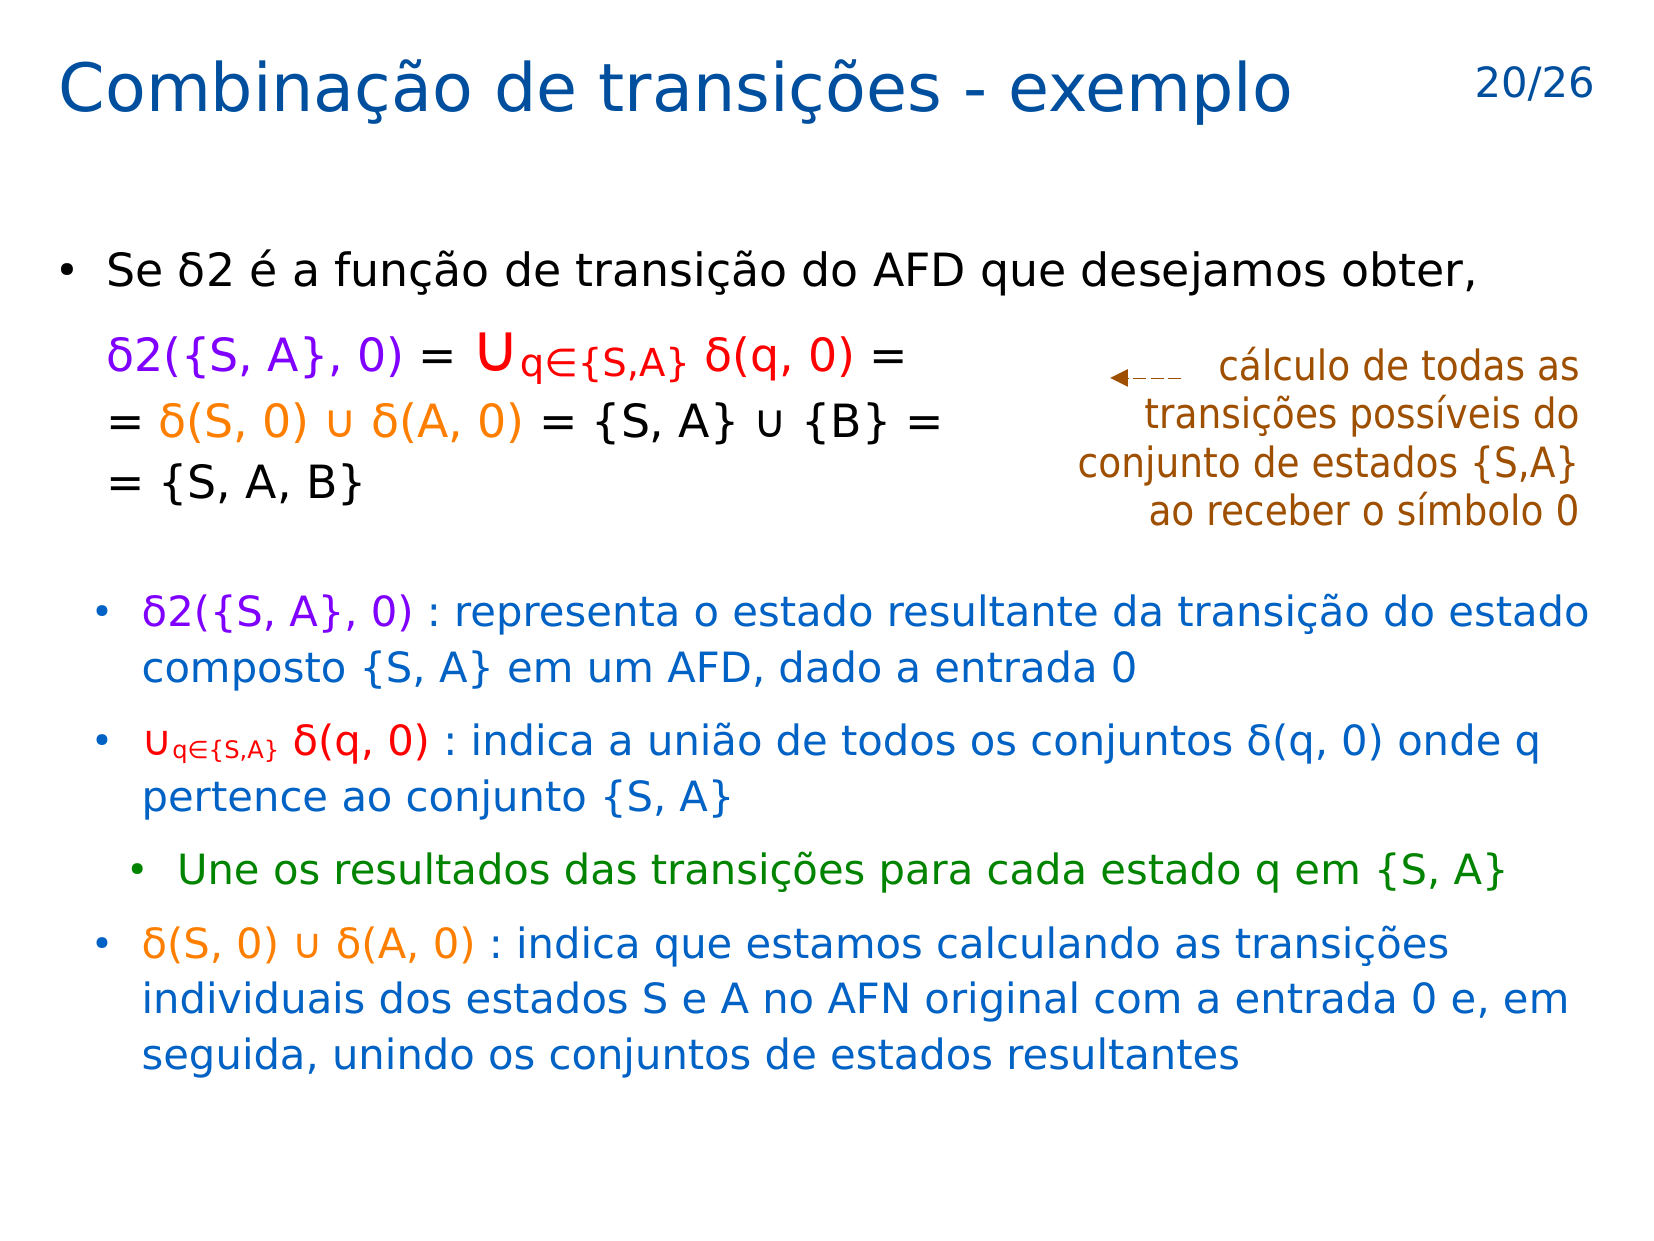

# Combinação de transições - exemplo
20
Se δ2 é a função de transição do AFD que desejamos obter,
δ2({S, A}, 0) = ∪q∈{S,A} δ(q, 0) =
= δ(S, 0) ∪ δ(A, 0) = {S, A} ∪ {B} =
= {S, A, B}
δ2({S, A}, 0) : representa o estado resultante da transição do estado composto {S, A} em um AFD, dado a entrada 0
∪q∈{S,A} δ(q, 0) : indica a união de todos os conjuntos δ(q, 0) onde q pertence ao conjunto {S, A}
Une os resultados das transições para cada estado q em {S, A}
δ(S, 0) ∪ δ(A, 0) : indica que estamos calculando as transições individuais dos estados S e A no AFN original com a entrada 0 e, em seguida, unindo os conjuntos de estados resultantes
cálculo de todas as transições possíveis do conjunto de estados {S,A} ao receber o símbolo 0